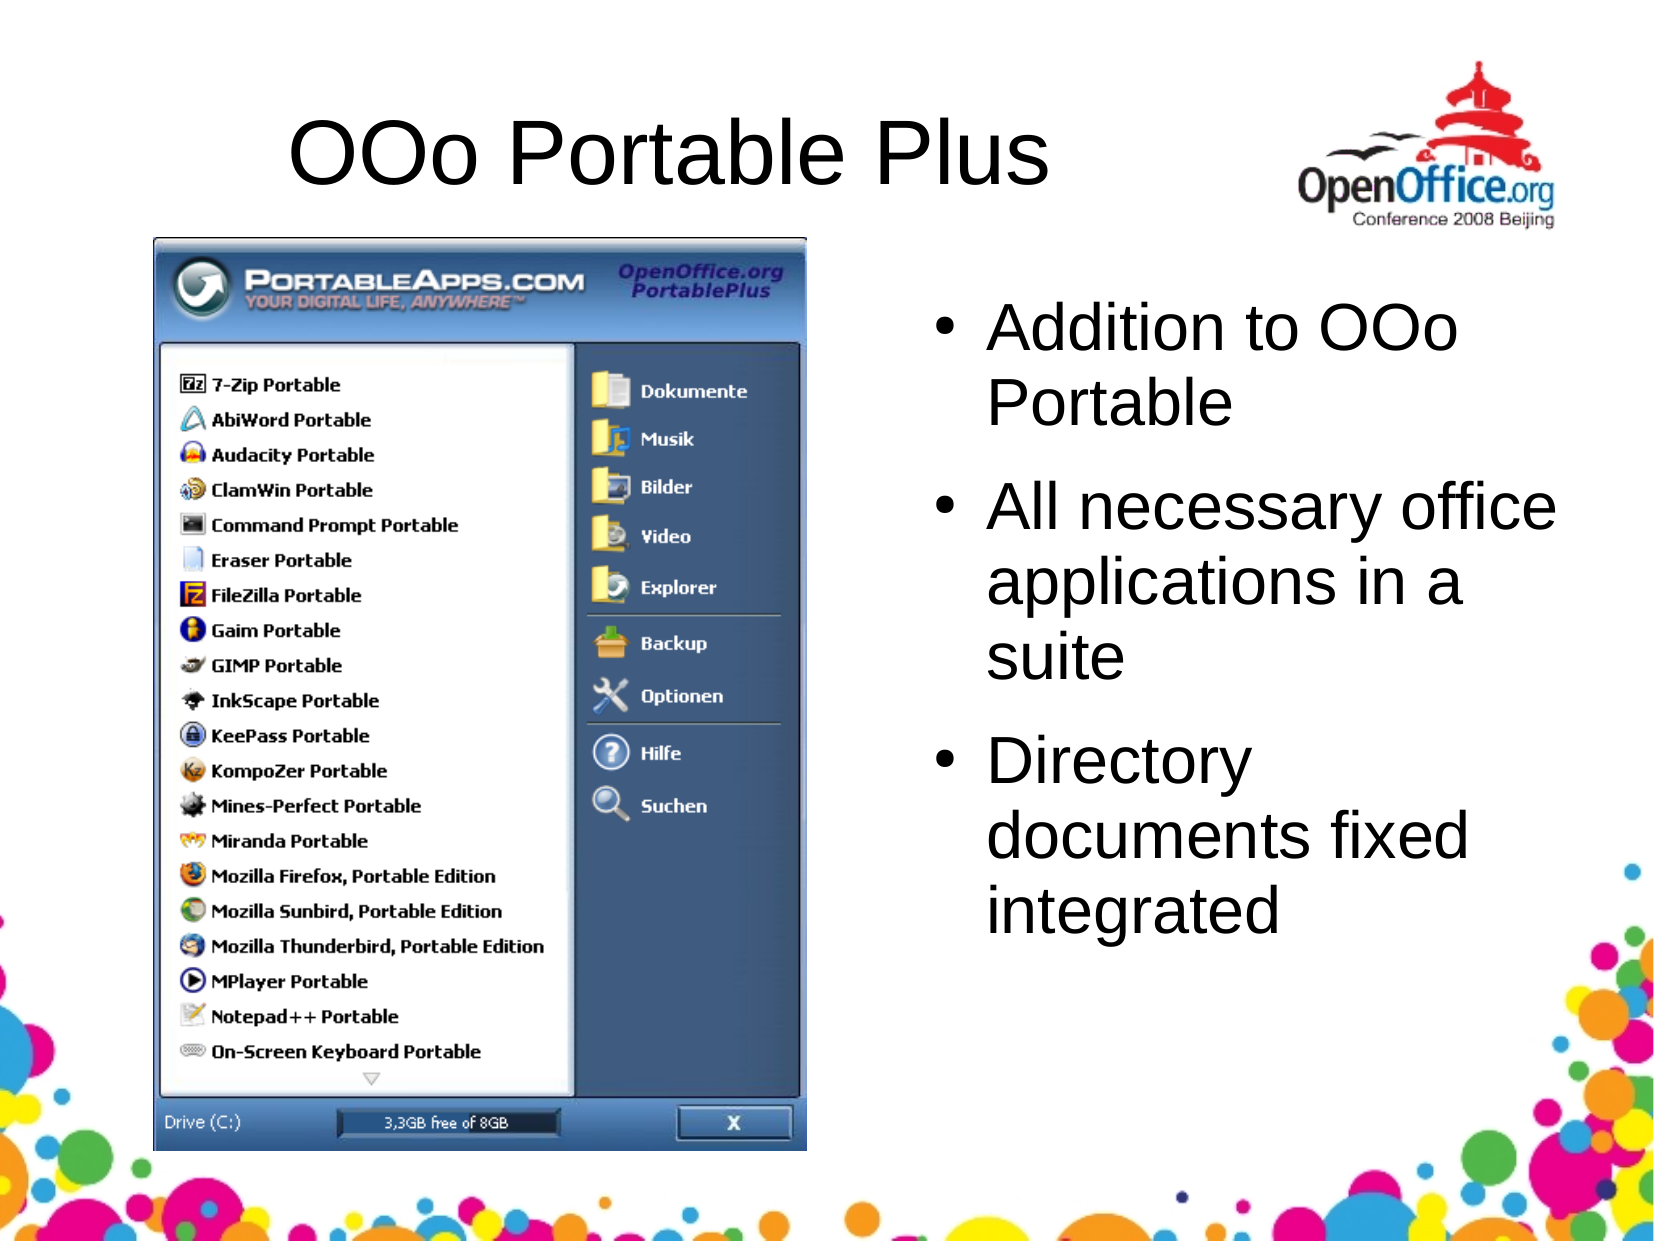

# OOo Portable Plus
Addition to OOo Portable
All necessary office applications in a suite
Directory documents fixed integrated